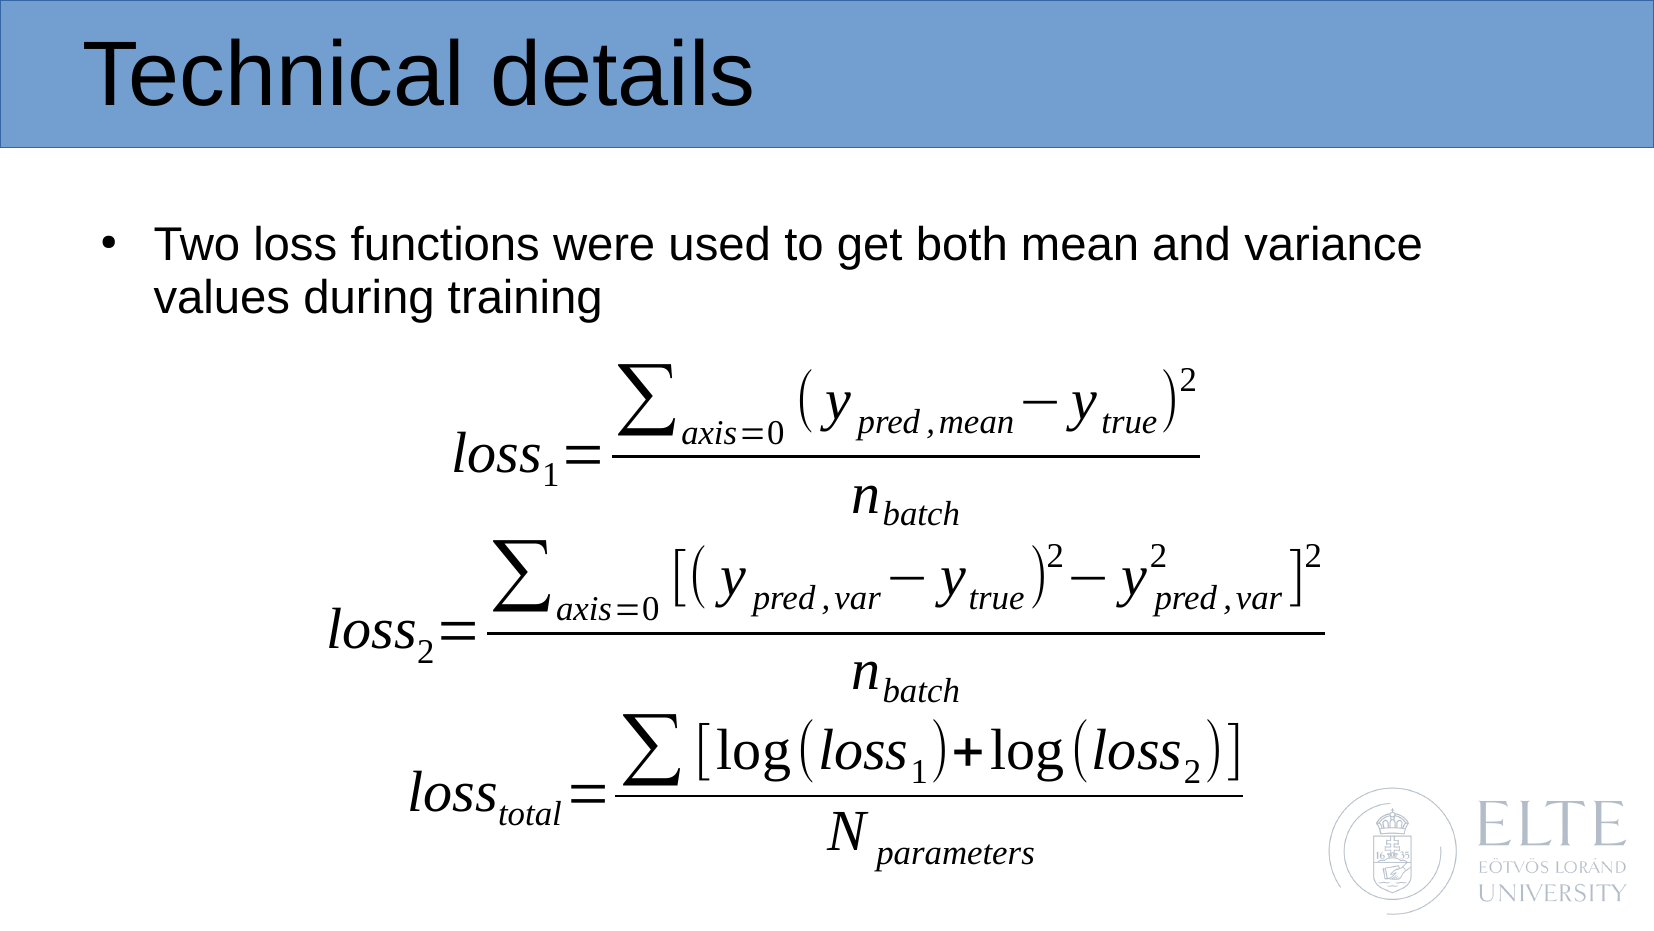

Technical details
# Two loss functions were used to get both mean and variance values during training